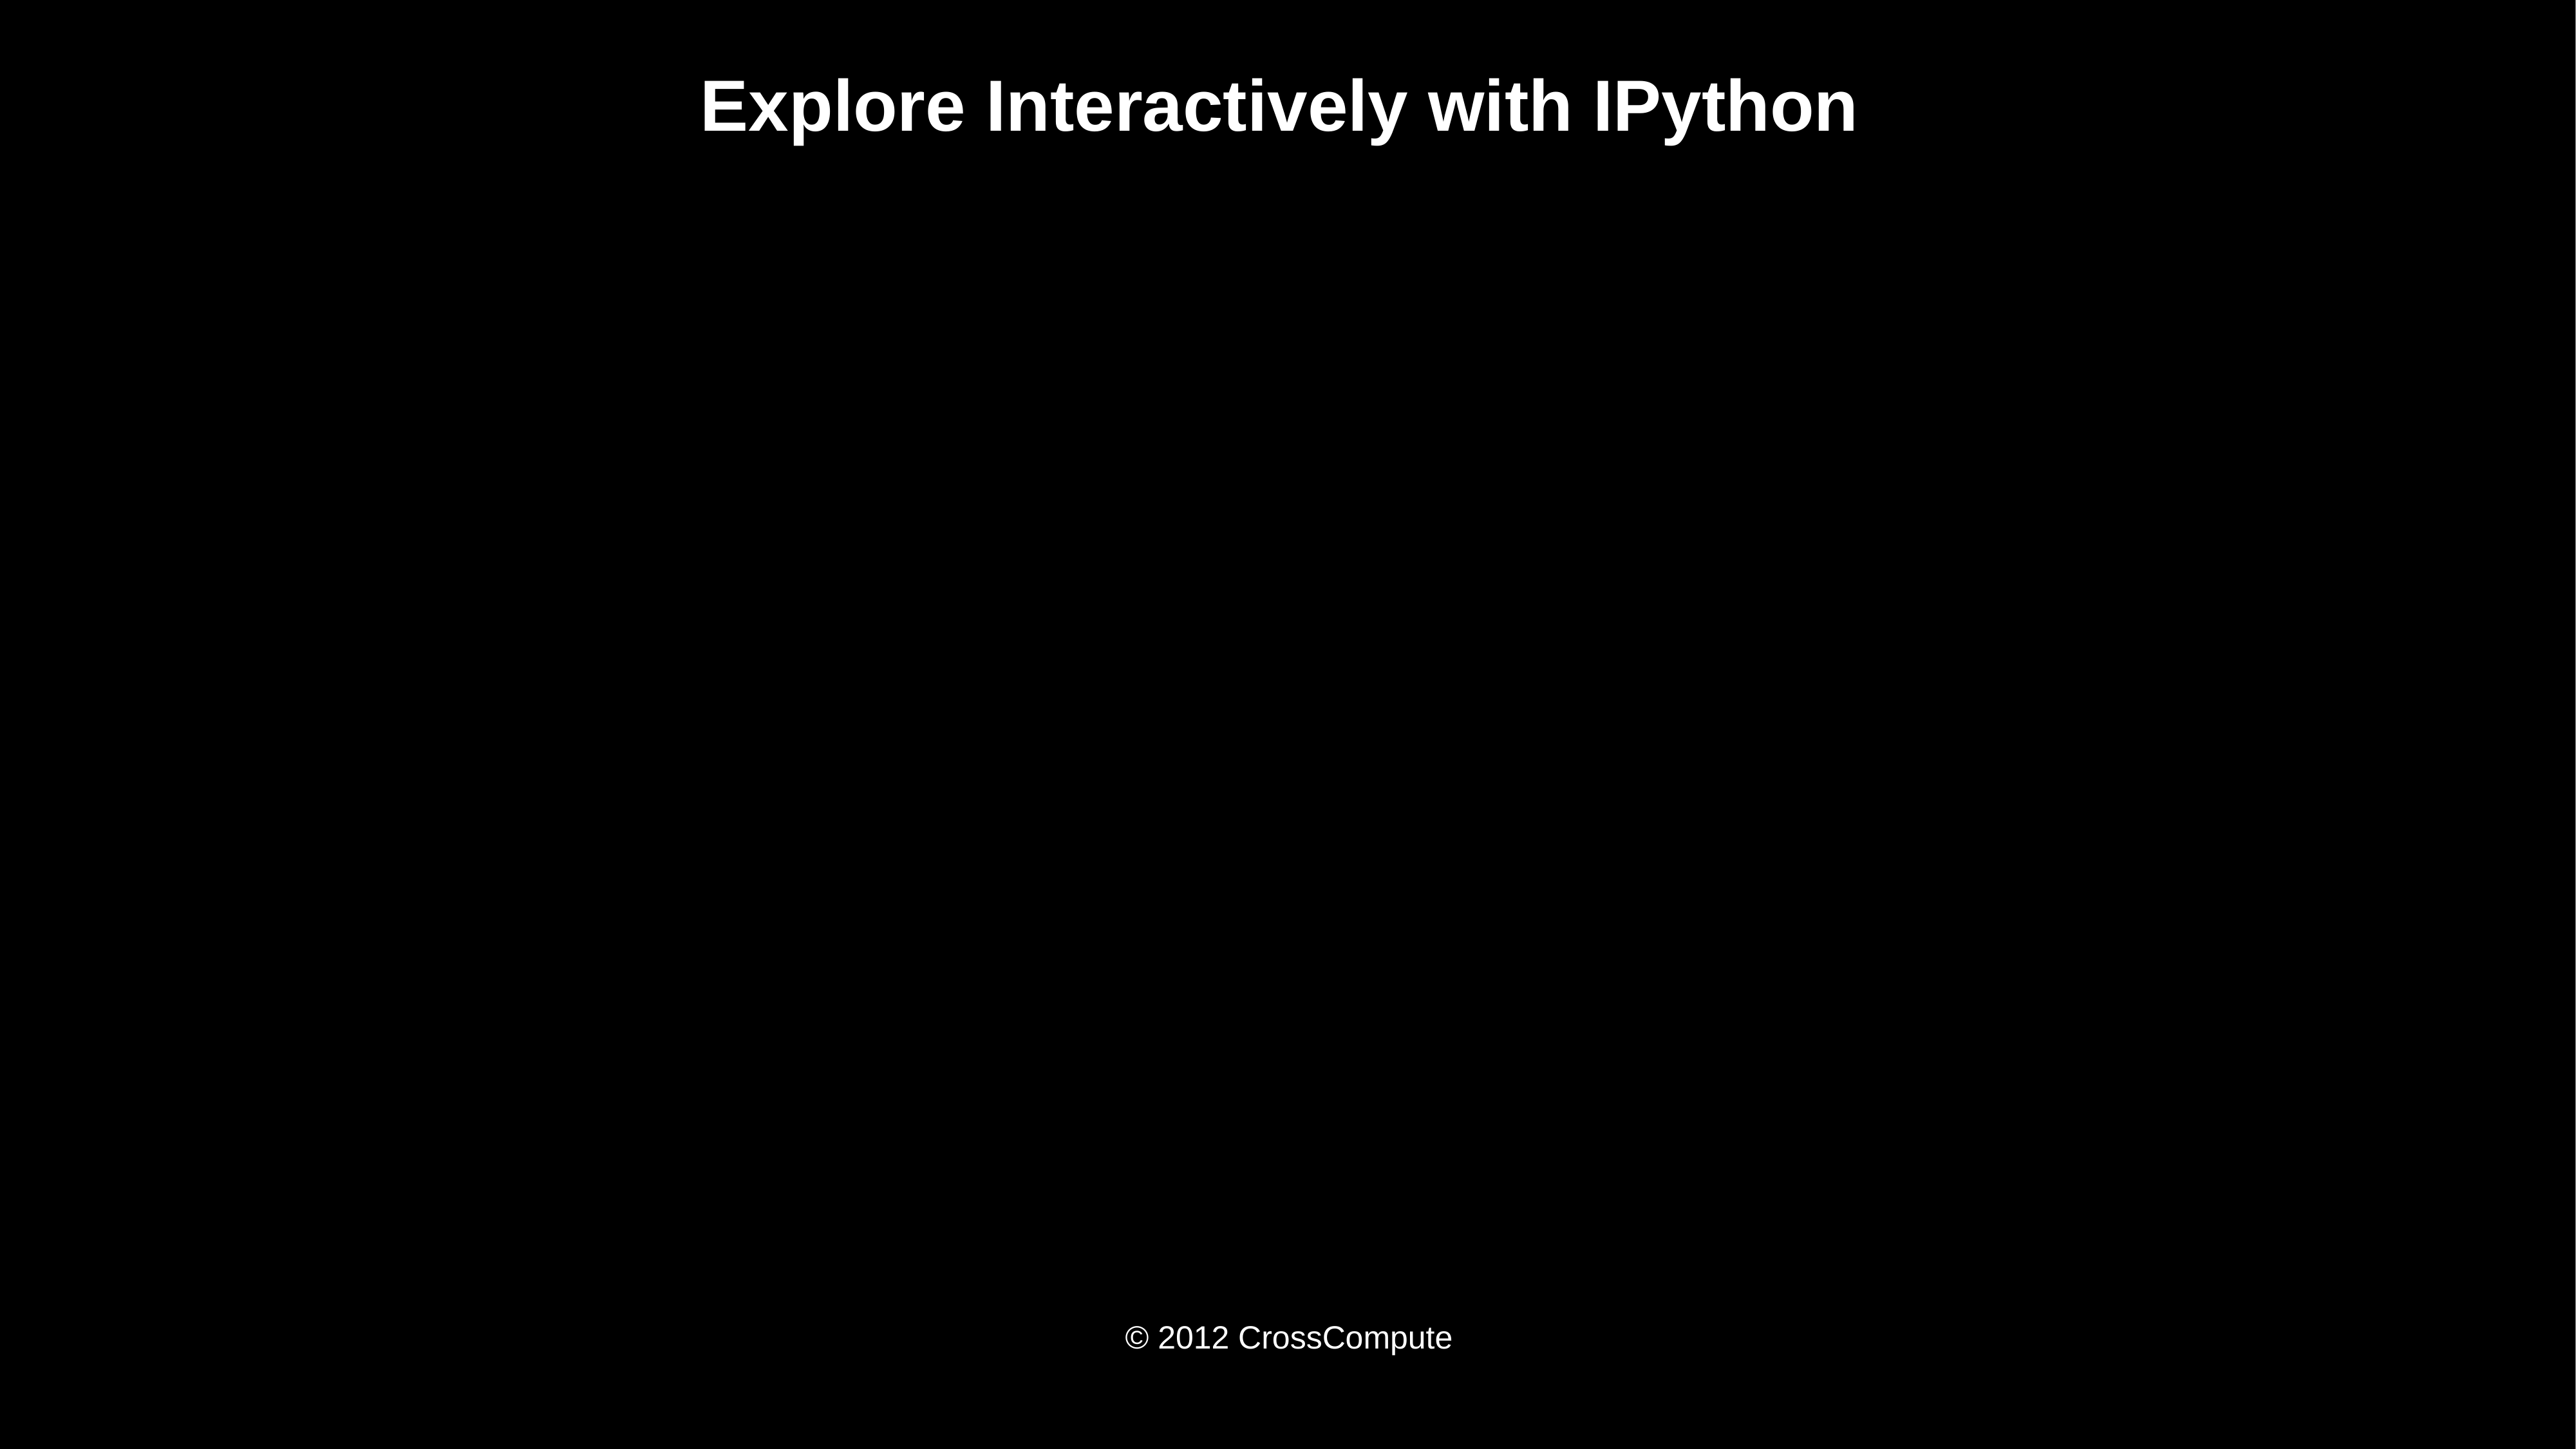

# Explore Interactively with IPython
© 2012 CrossCompute